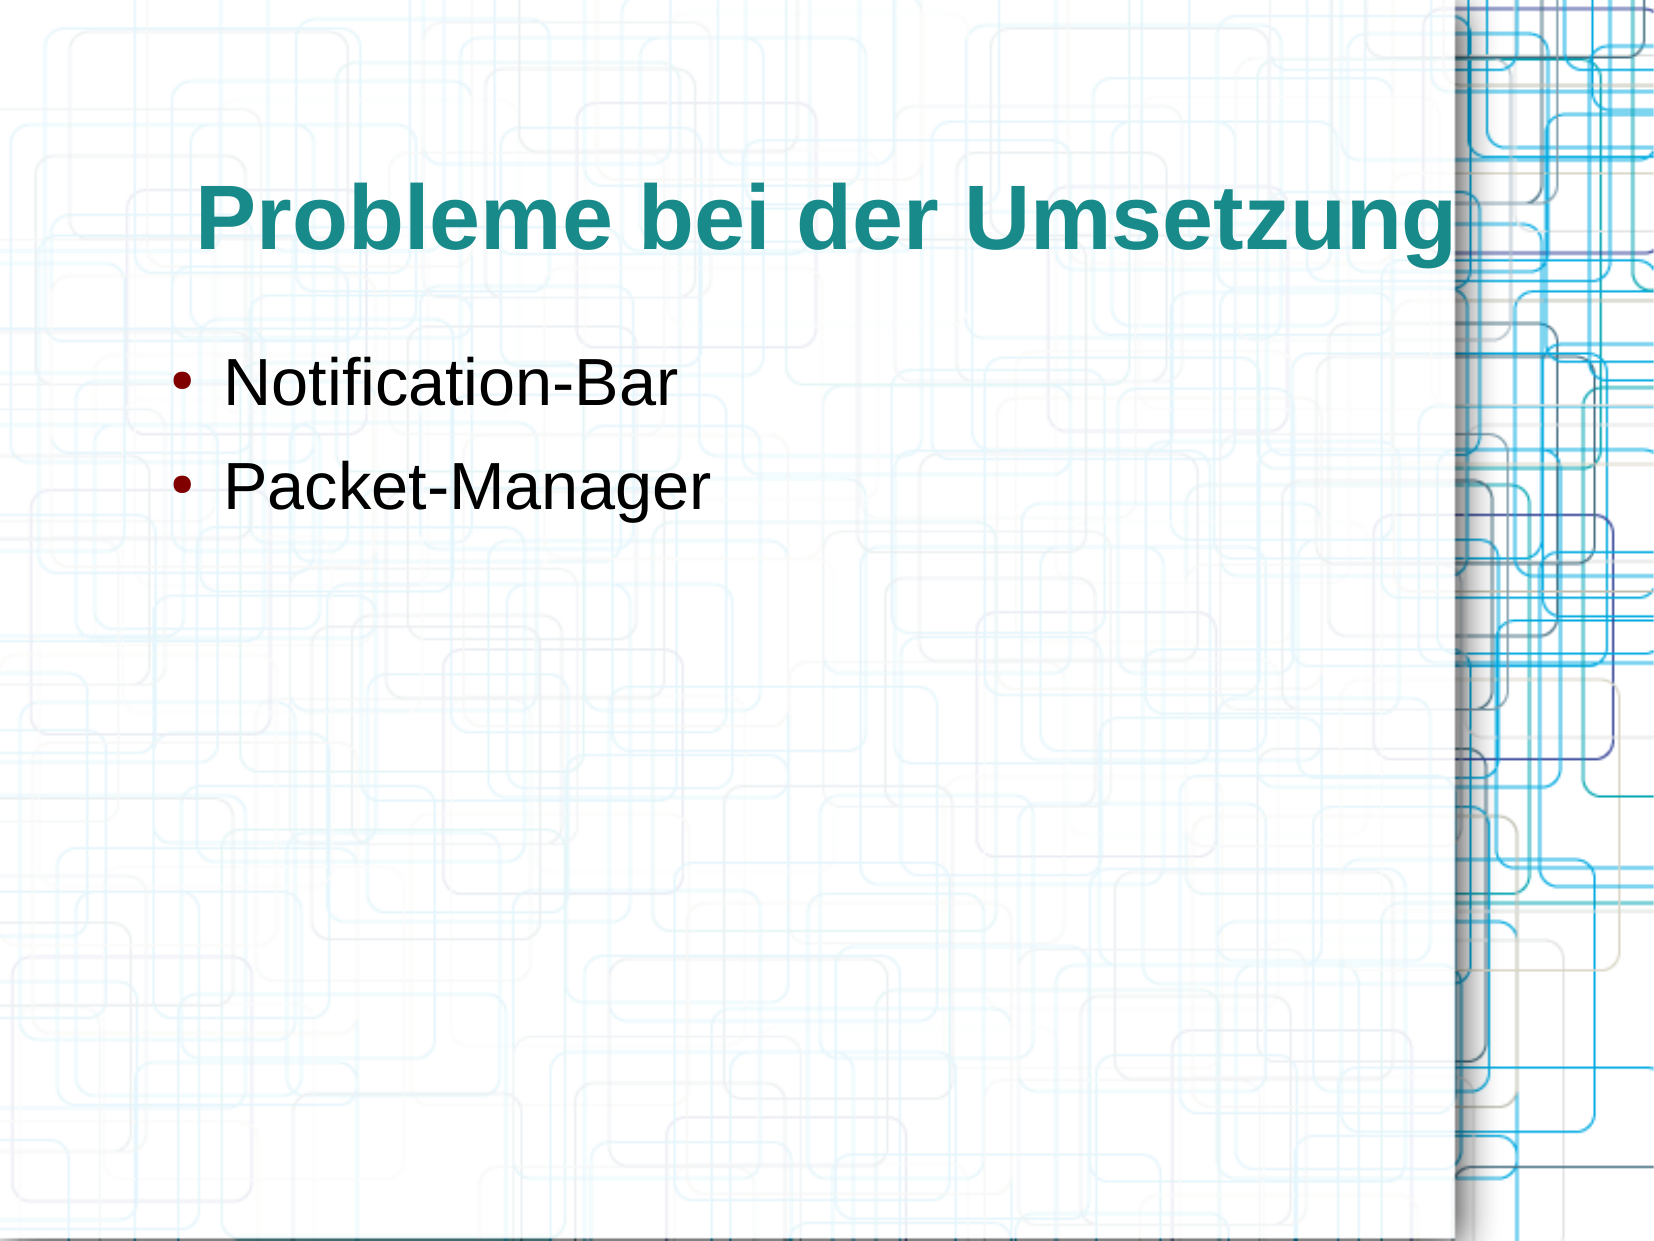

# Probleme bei der Umsetzung
Notification-Bar
Packet-Manager